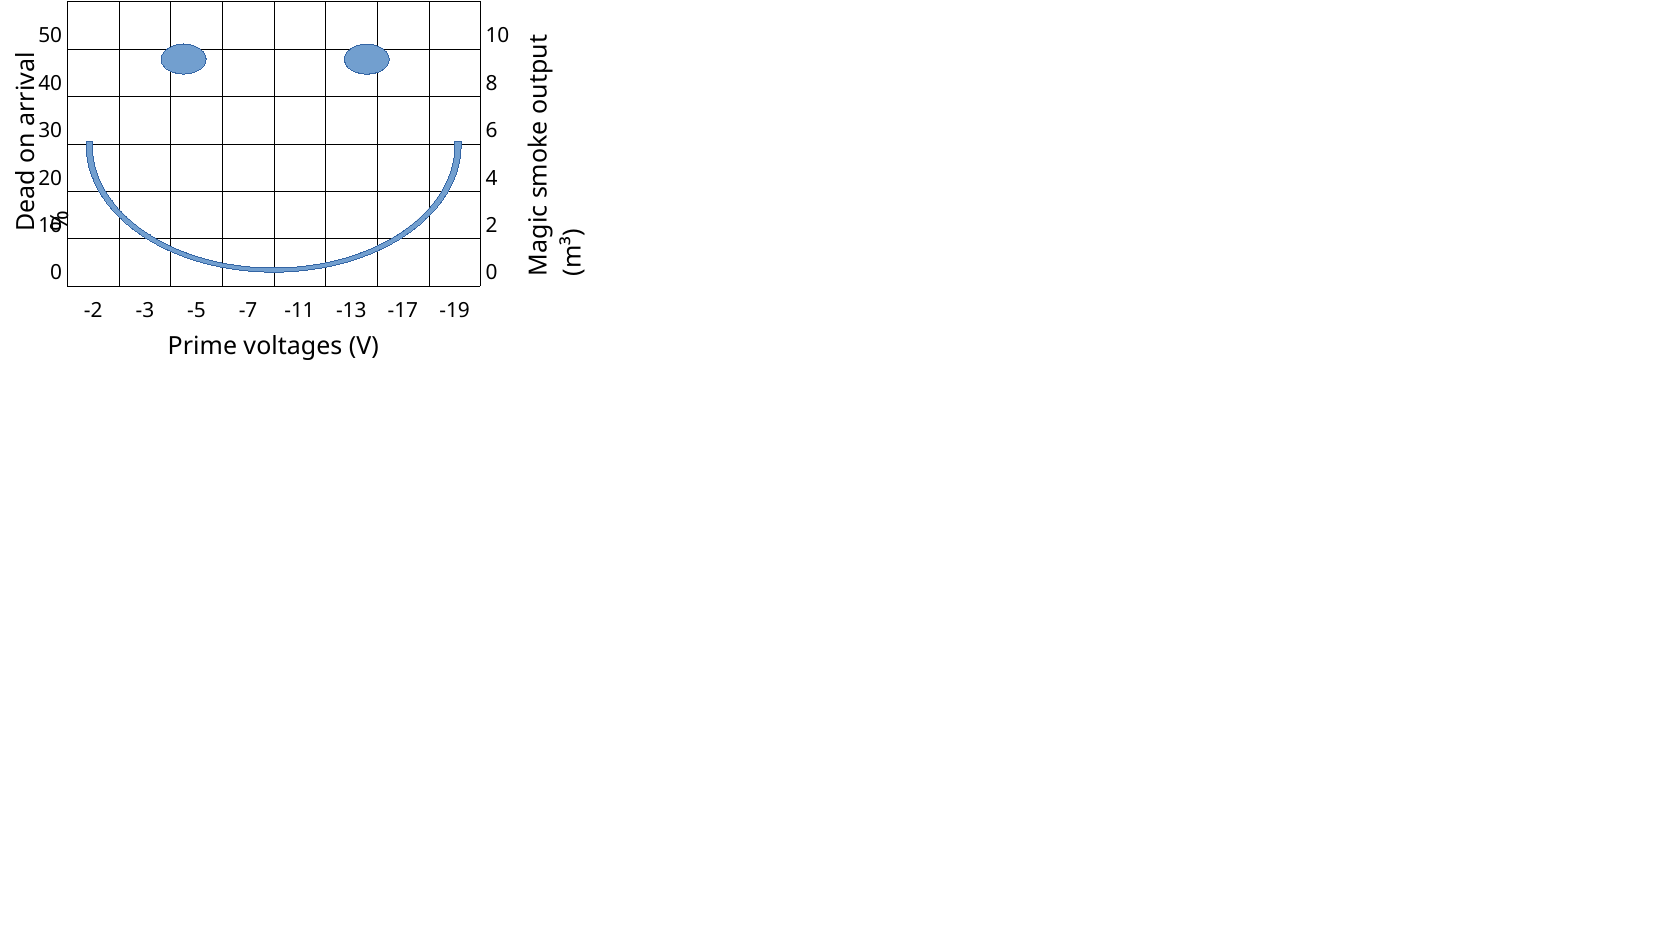

| 50 | | | | | | | | | 10 |
| --- | --- | --- | --- | --- | --- | --- | --- | --- | --- |
| 40 | | | | | | | | | 8 |
| 30 | | | | | | | | | 6 |
| 20 | | | | | | | | | 4 |
| 10 | | | | | | | | | 2 |
| 0 | | | | | | | | | 0 |
| | -2 | -3 | -5 | -7 | -11 | -13 | -17 | -19 | |
Dead on arrival %
Magic smoke output (m³)
Prime voltages (V)